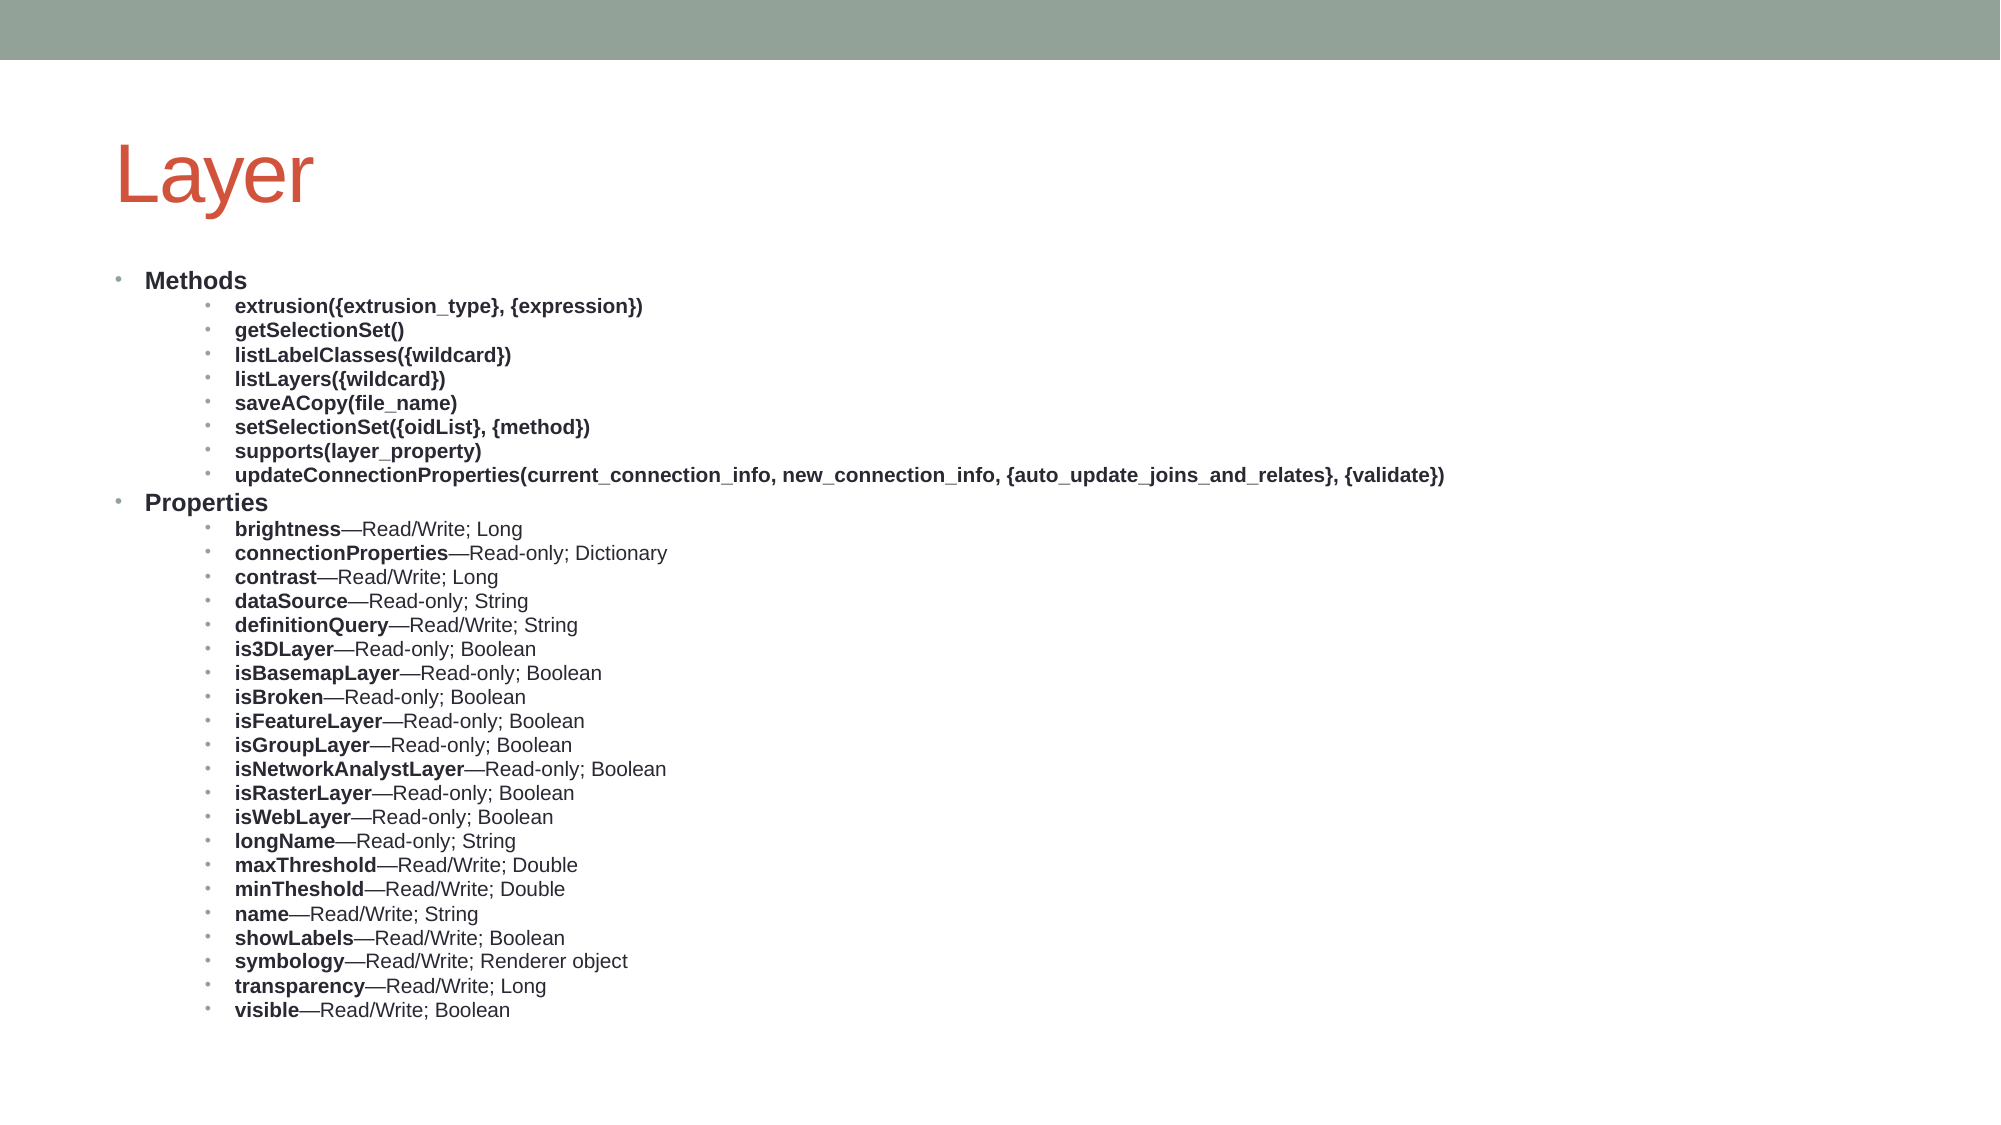

# Layer
Methods
extrusion({extrusion_type}, {expression})
getSelectionSet()
listLabelClasses({wildcard})
listLayers({wildcard})
saveACopy(file_name)
setSelectionSet({oidList}, {method})
supports(layer_property)
updateConnectionProperties(current_connection_info, new_connection_info, {auto_update_joins_and_relates}, {validate})
Properties
brightness—Read/Write; Long
connectionProperties—Read-only; Dictionary
contrast—Read/Write; Long
dataSource—Read-only; String
definitionQuery—Read/Write; String
is3DLayer—Read-only; Boolean
isBasemapLayer—Read-only; Boolean
isBroken—Read-only; Boolean
isFeatureLayer—Read-only; Boolean
isGroupLayer—Read-only; Boolean
isNetworkAnalystLayer—Read-only; Boolean
isRasterLayer—Read-only; Boolean
isWebLayer—Read-only; Boolean
longName—Read-only; String
maxThreshold—Read/Write; Double
minTheshold—Read/Write; Double
name—Read/Write; String
showLabels—Read/Write; Boolean
symbology—Read/Write; Renderer object
transparency—Read/Write; Long
visible—Read/Write; Boolean